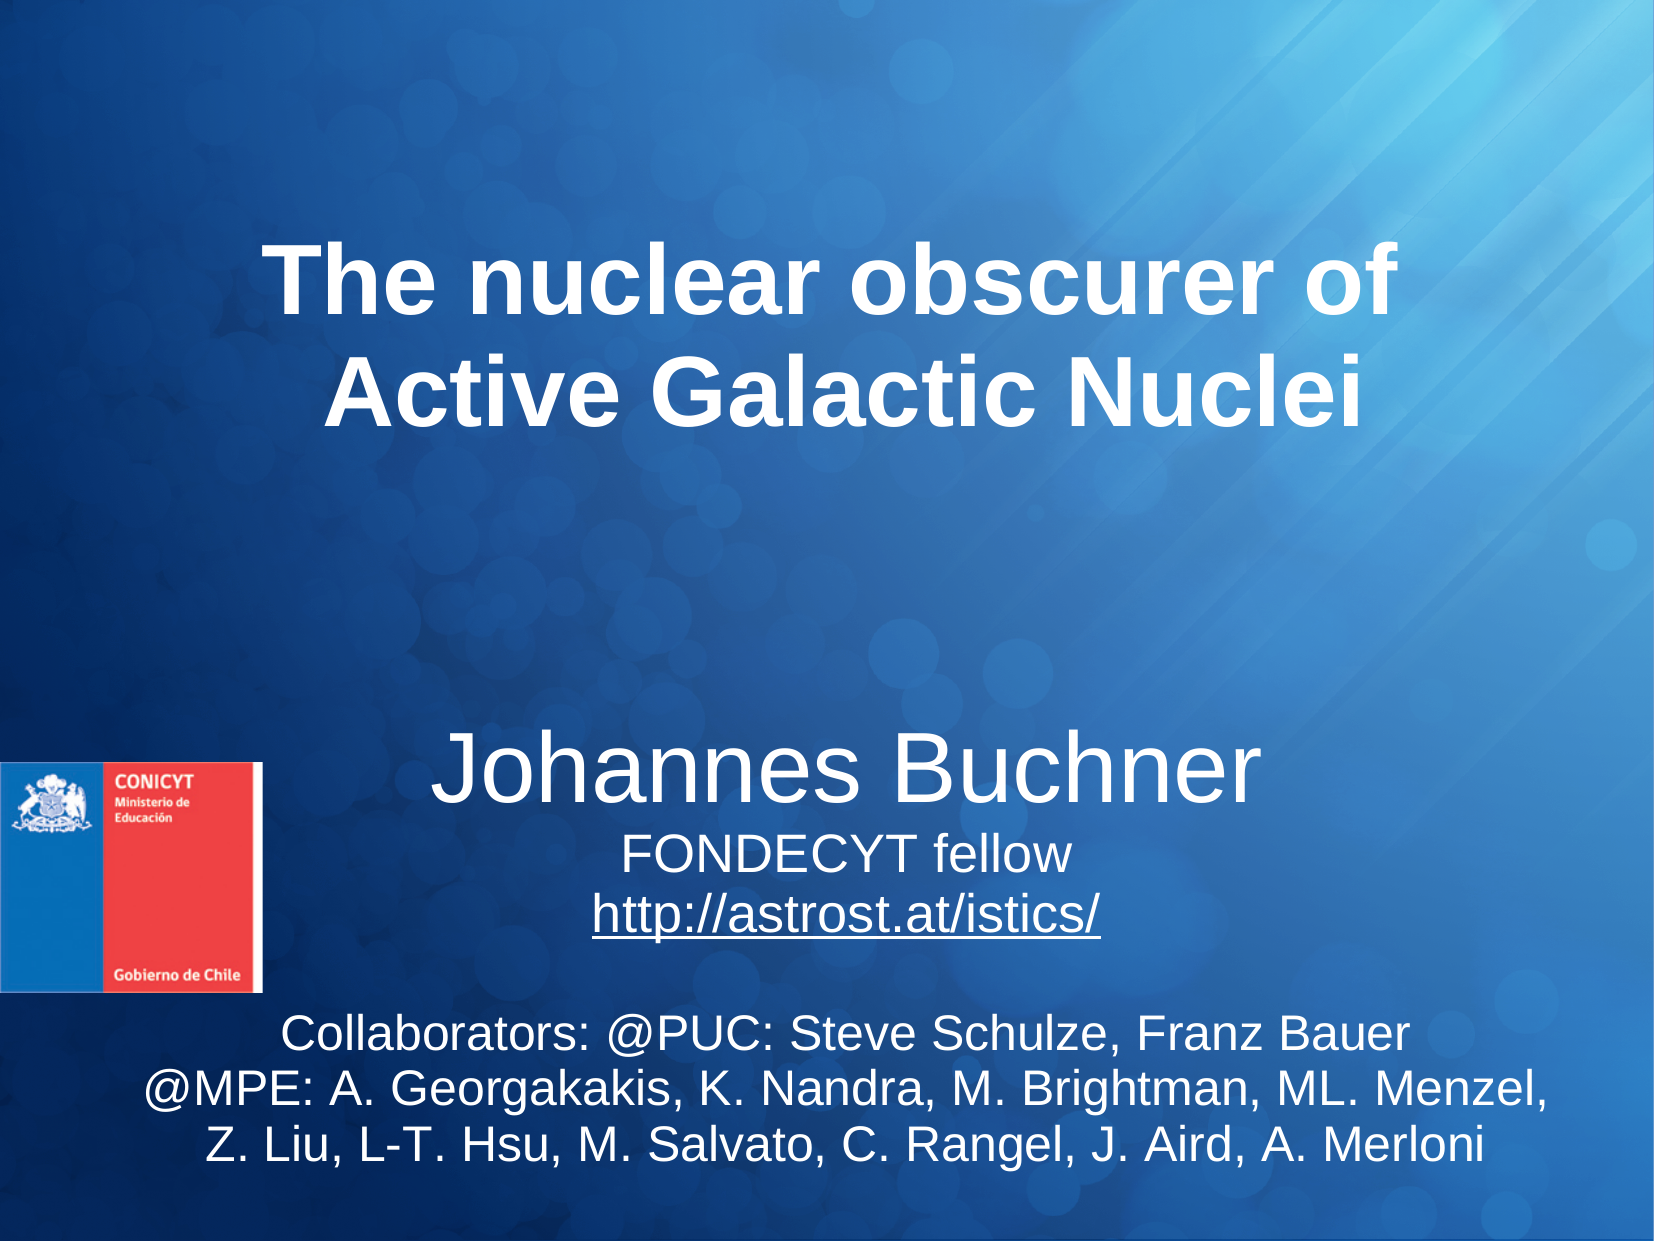

The nuclear obscurer of
Active Galactic Nuclei
# Johannes Buchner
FONDECYT fellow
http://astrost.at/istics/
Collaborators: @PUC: Steve Schulze, Franz Bauer
@MPE: A. Georgakakis, K. Nandra, M. Brightman, ML. Menzel, Z. Liu, L-T. Hsu, M. Salvato, C. Rangel, J. Aird, A. Merloni